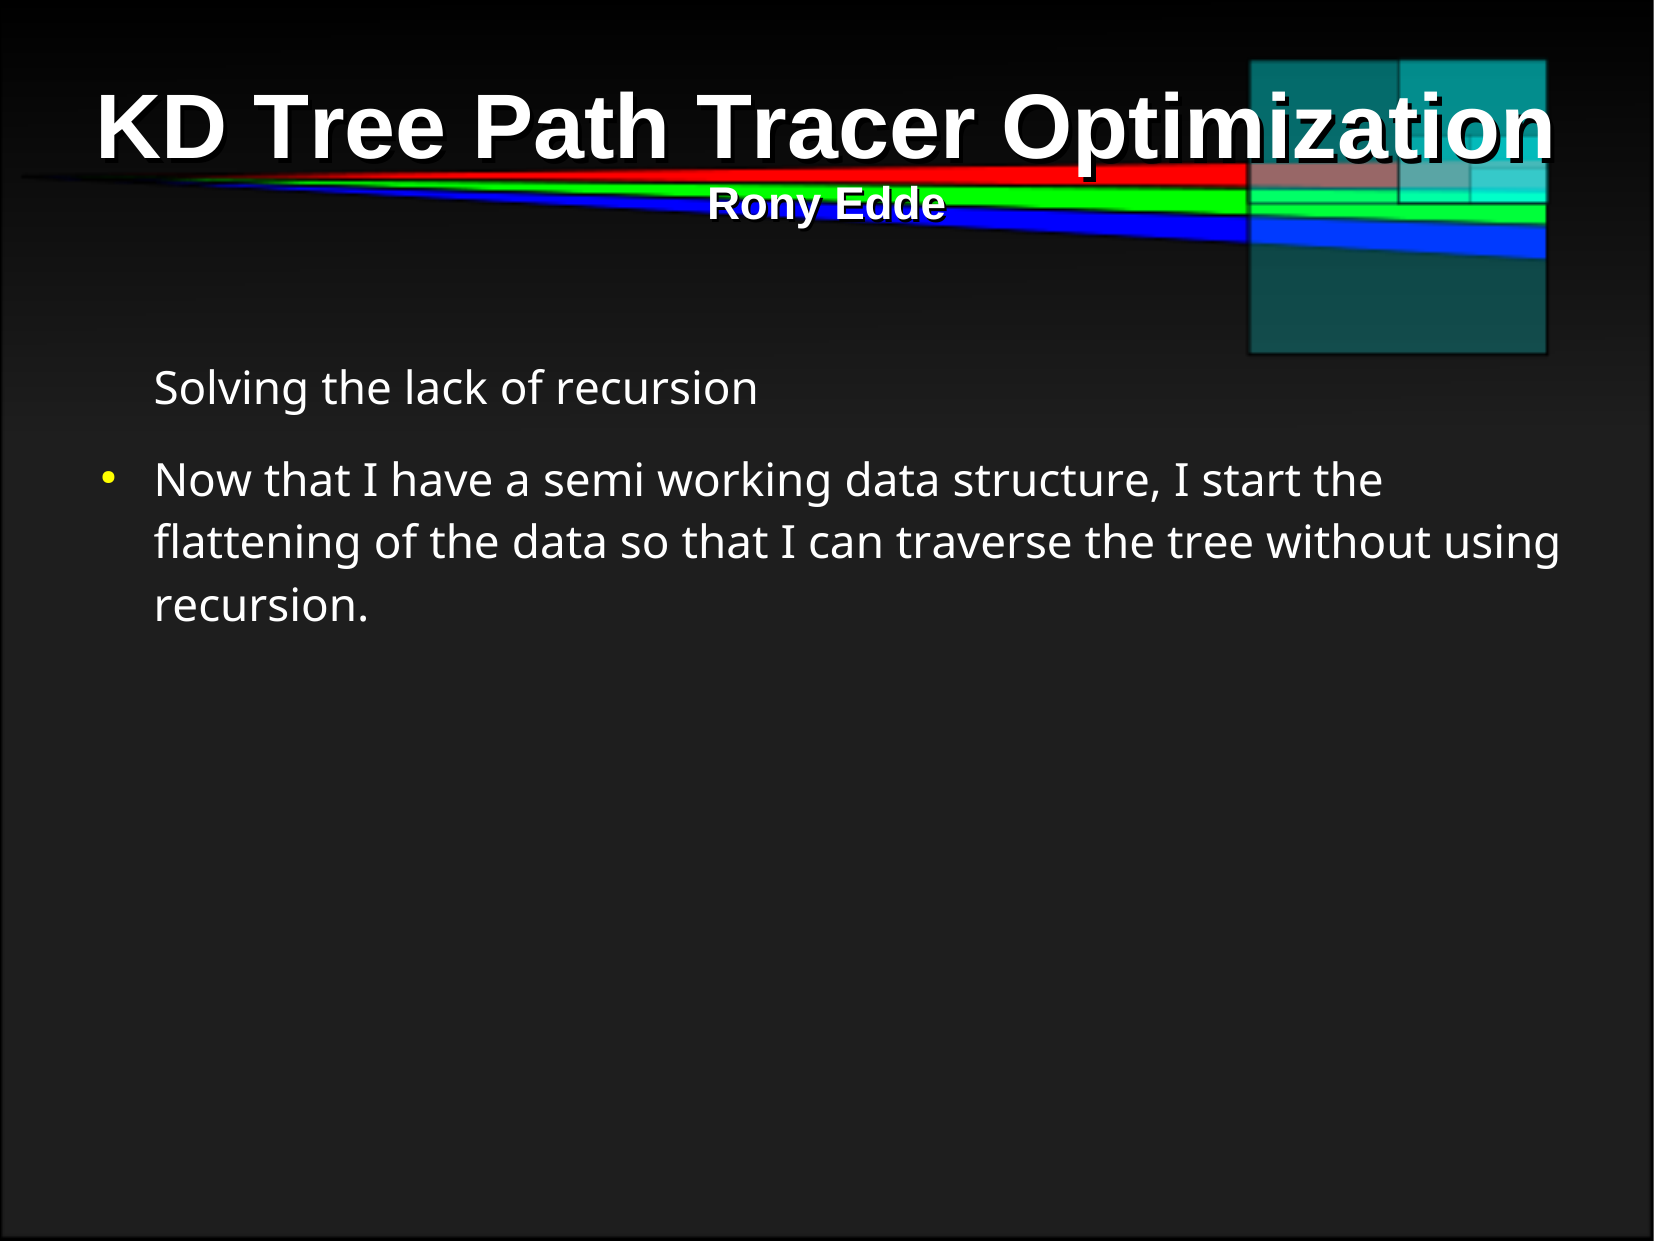

KD Tree Path Tracer Optimization
Rony Edde
# Solving the lack of recursion
Now that I have a semi working data structure, I start the flattening of the data so that I can traverse the tree without using recursion.